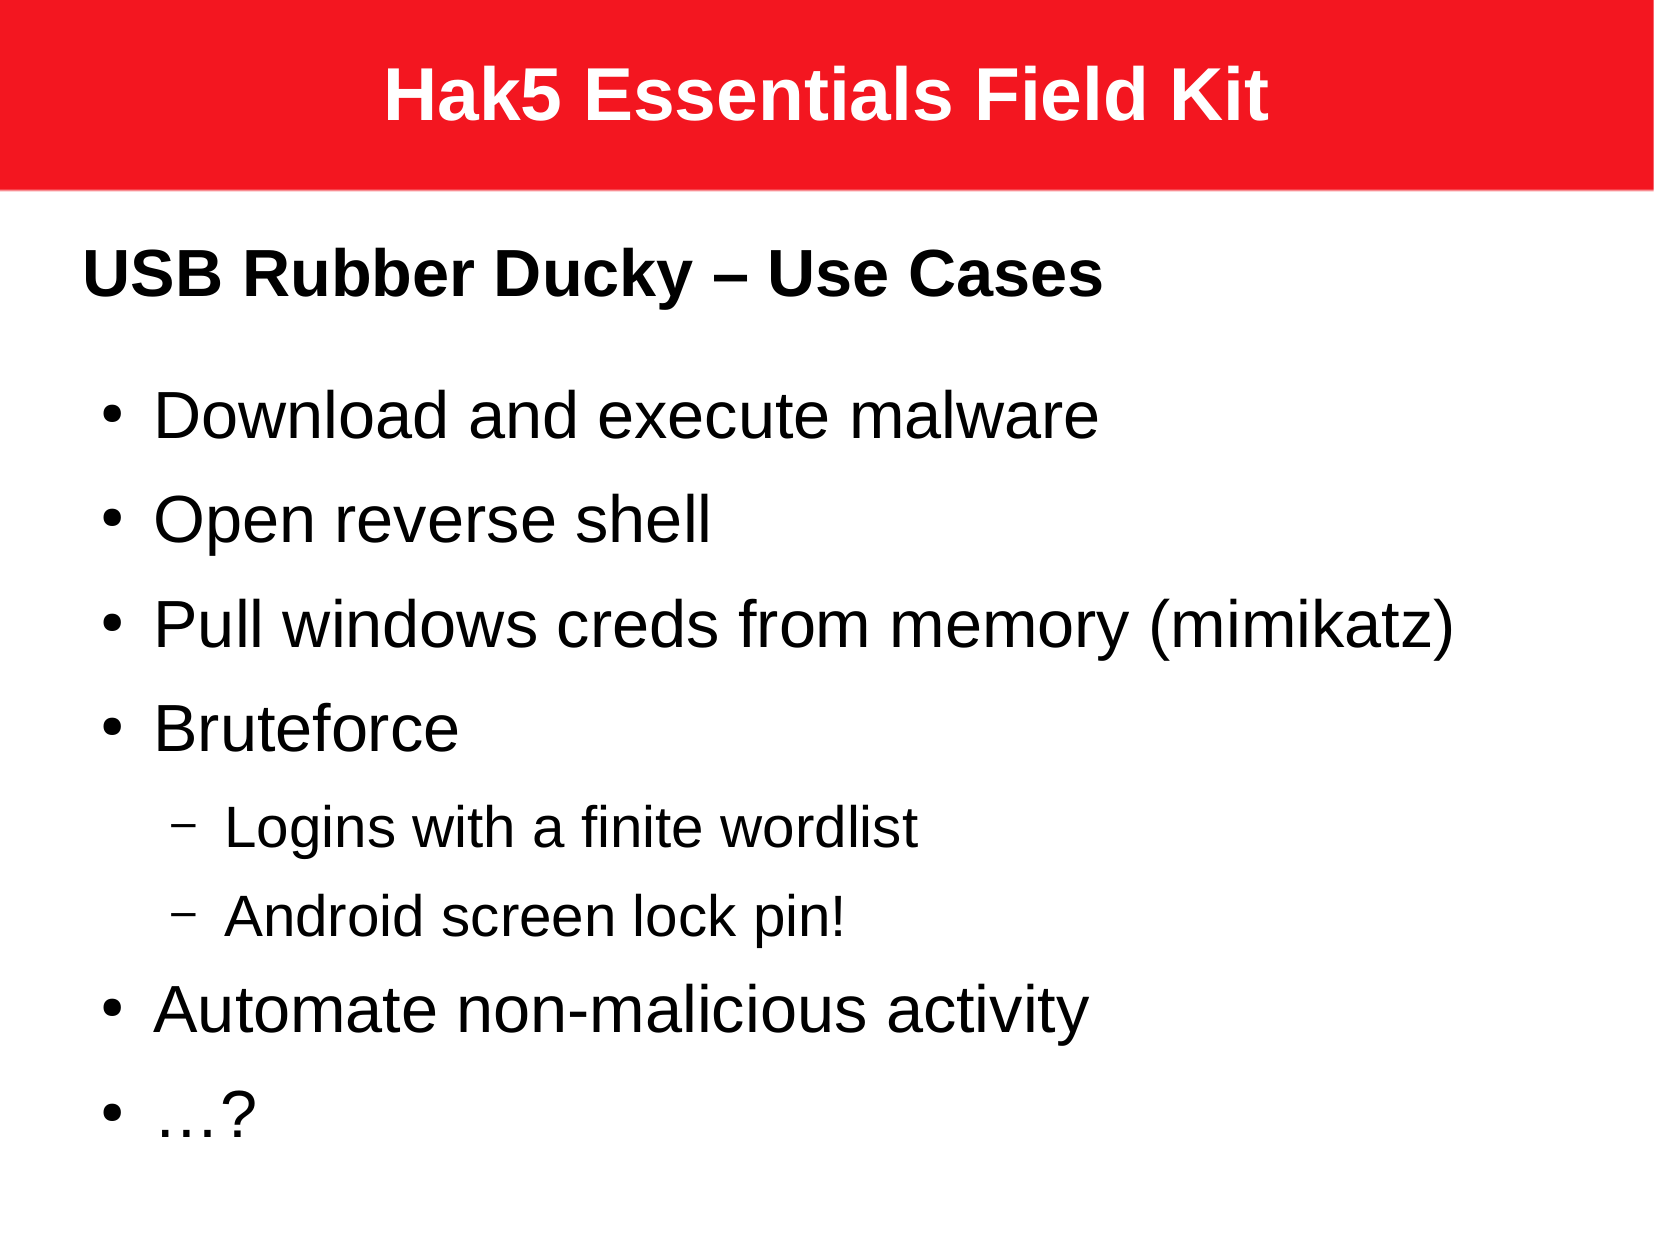

# Hak5 Essentials Field Kit
USB Rubber Ducky – Use Cases
Download and execute malware
Open reverse shell
Pull windows creds from memory (mimikatz)
Bruteforce
Logins with a finite wordlist
Android screen lock pin!
Automate non-malicious activity
…?